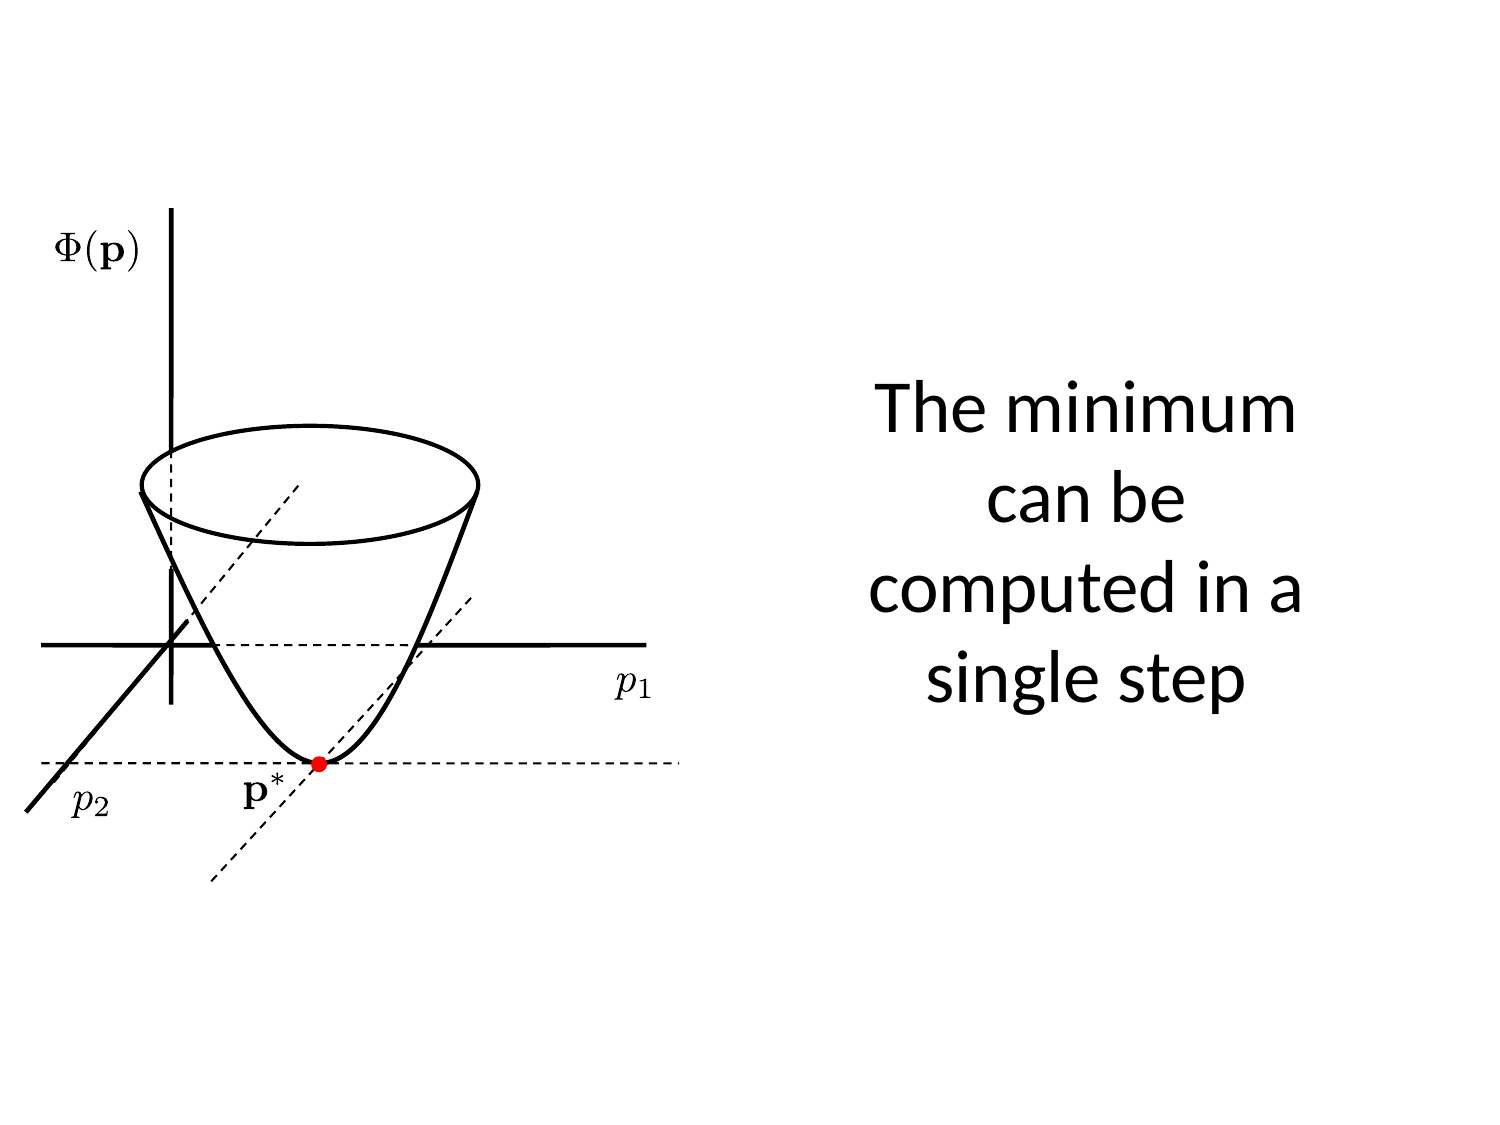

The minimum can be computed in a single step